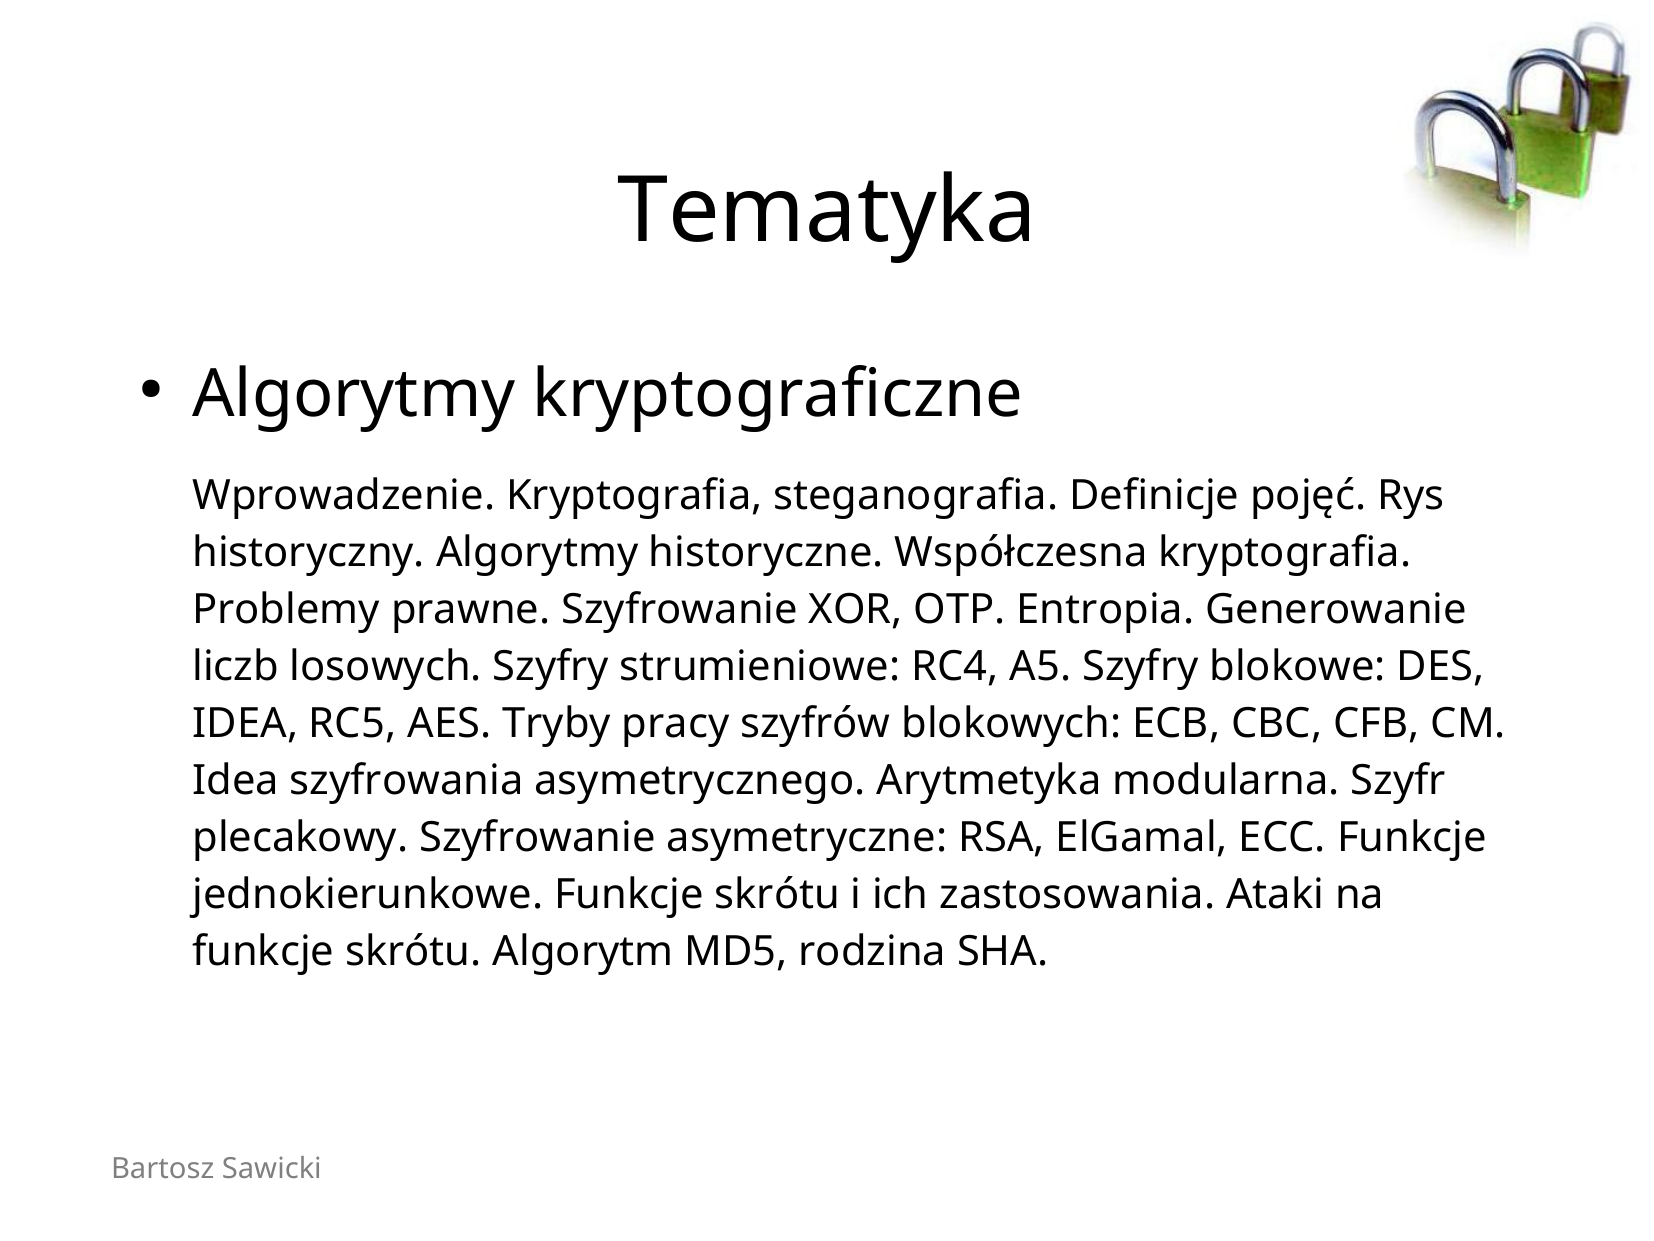

# Tematyka
Algorytmy kryptograficzne
Wprowadzenie. Kryptografia, steganografia. Definicje pojęć. Rys historyczny. Algorytmy historyczne. Współczesna kryptografia. Problemy prawne. Szyfrowanie XOR, OTP. Entropia. Generowanie liczb losowych. Szyfry strumieniowe: RC4, A5. Szyfry blokowe: DES, IDEA, RC5, AES. Tryby pracy szyfrów blokowych: ECB, CBC, CFB, CM. Idea szyfrowania asymetrycznego. Arytmetyka modularna. Szyfr plecakowy. Szyfrowanie asymetryczne: RSA, ElGamal, ECC. Funkcje jednokierunkowe. Funkcje skrótu i ich zastosowania. Ataki na funkcje skrótu. Algorytm MD5, rodzina SHA.